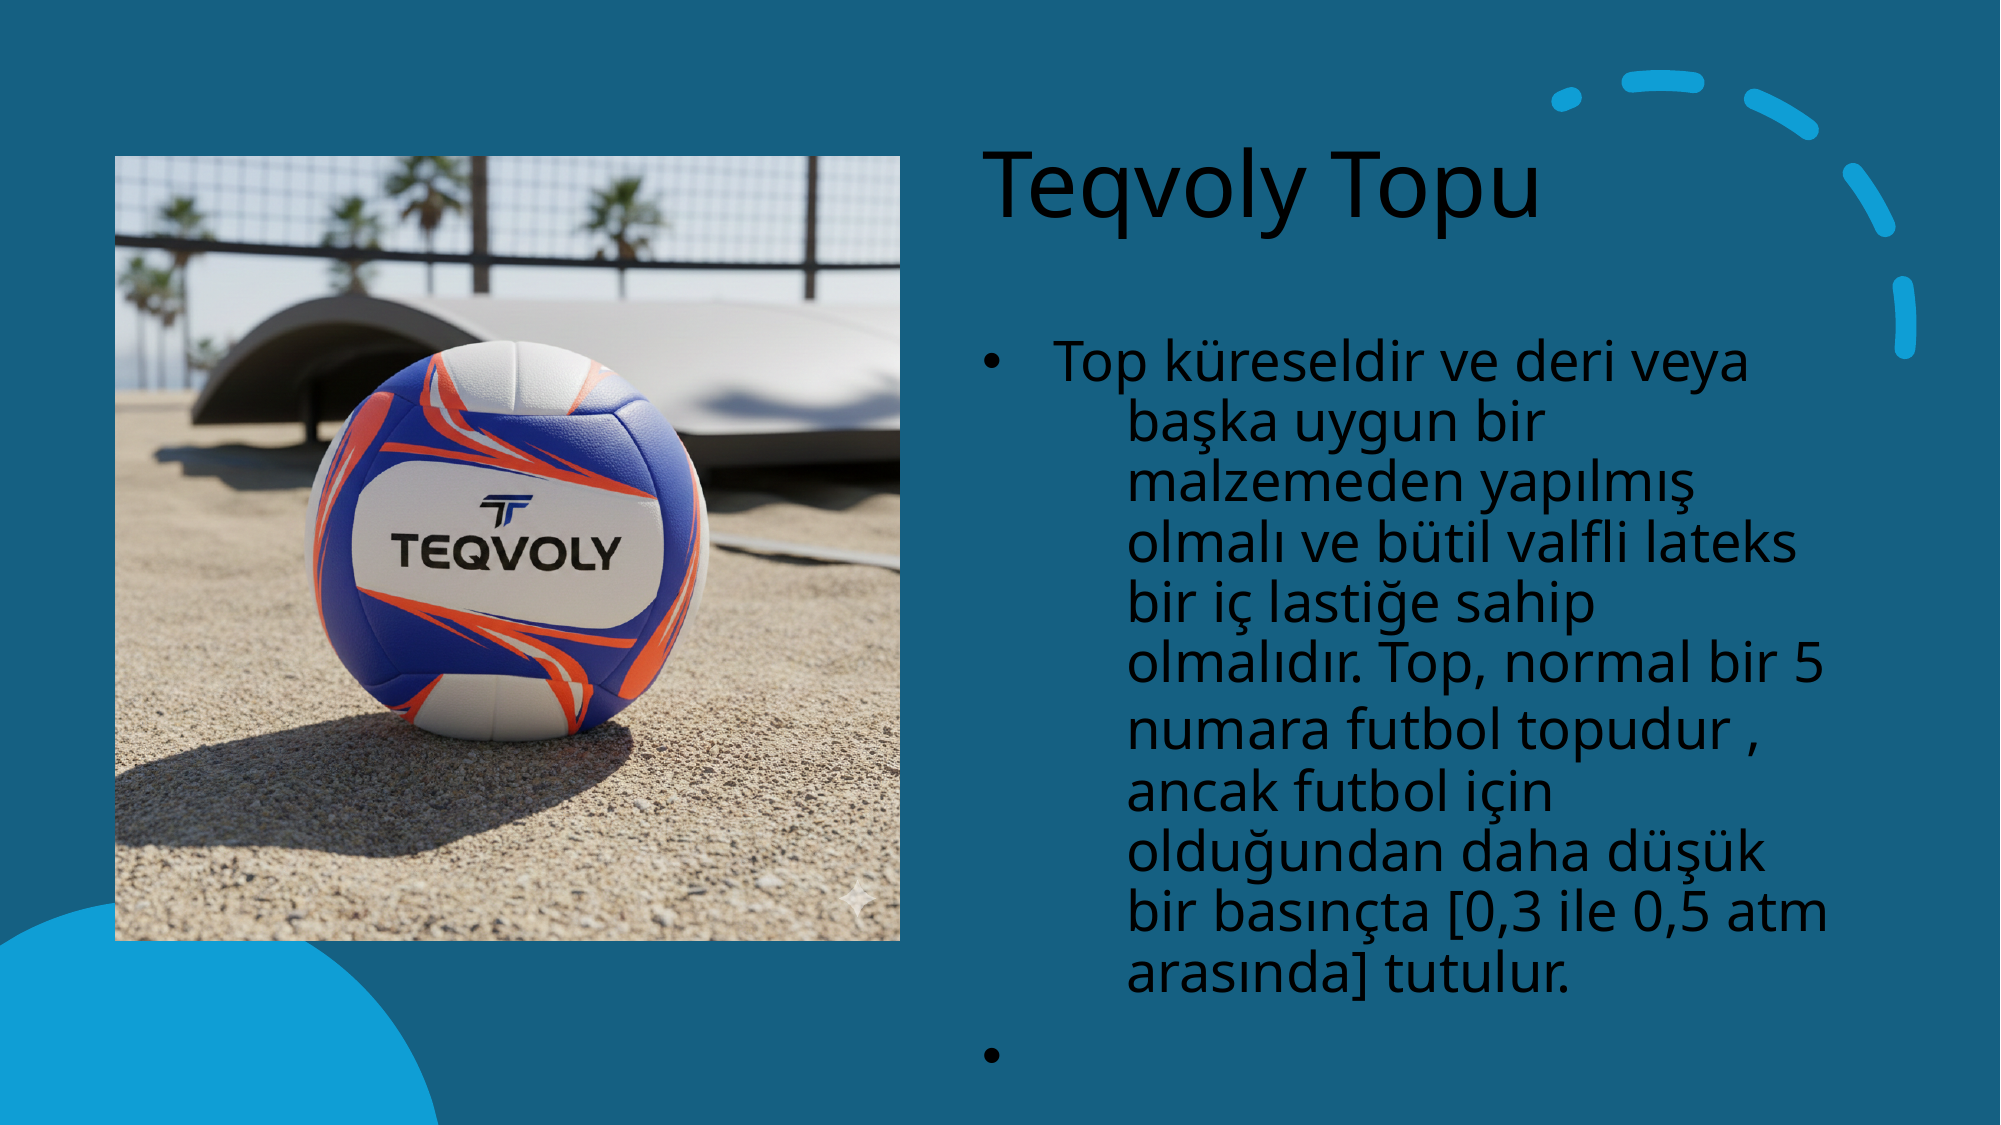

# Teqvoly Topu
Top küreseldir ve deri veya başka uygun bir malzemeden yapılmış olmalı ve bütil valfli lateks bir iç lastiğe sahip olmalıdır. Top, normal bir 5 numara futbol topudur , ancak futbol için olduğundan daha düşük bir basınçta [0,3 ile 0,5 atm arasında] tutulur.